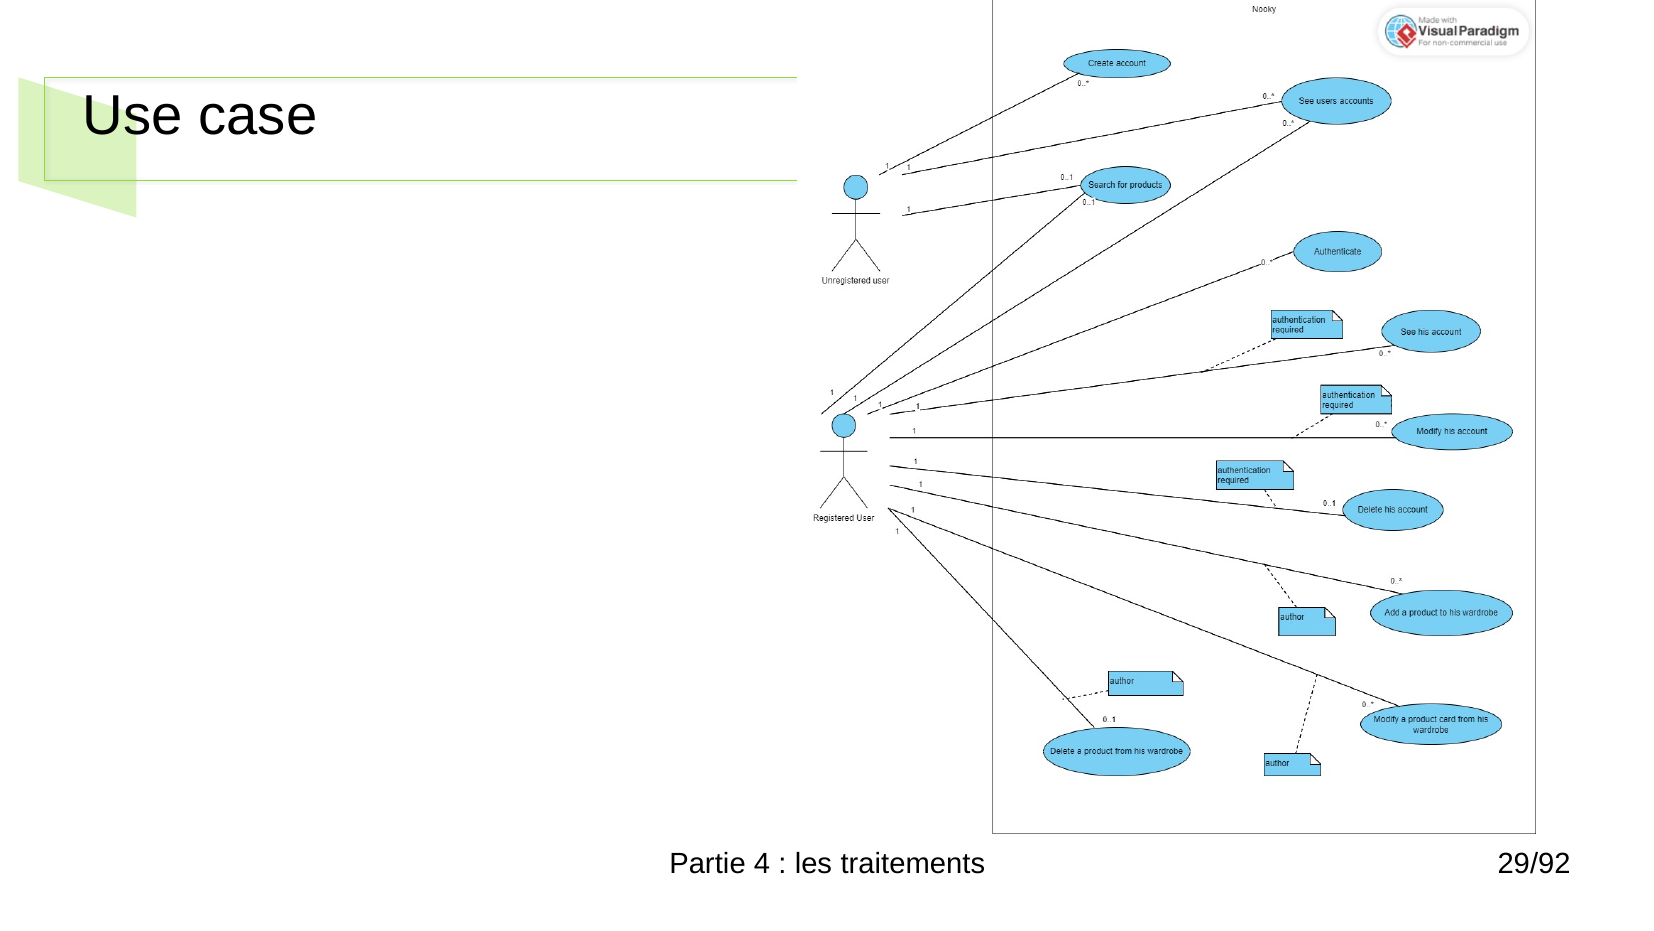

# Use case
Partie 4 : les traitements
29